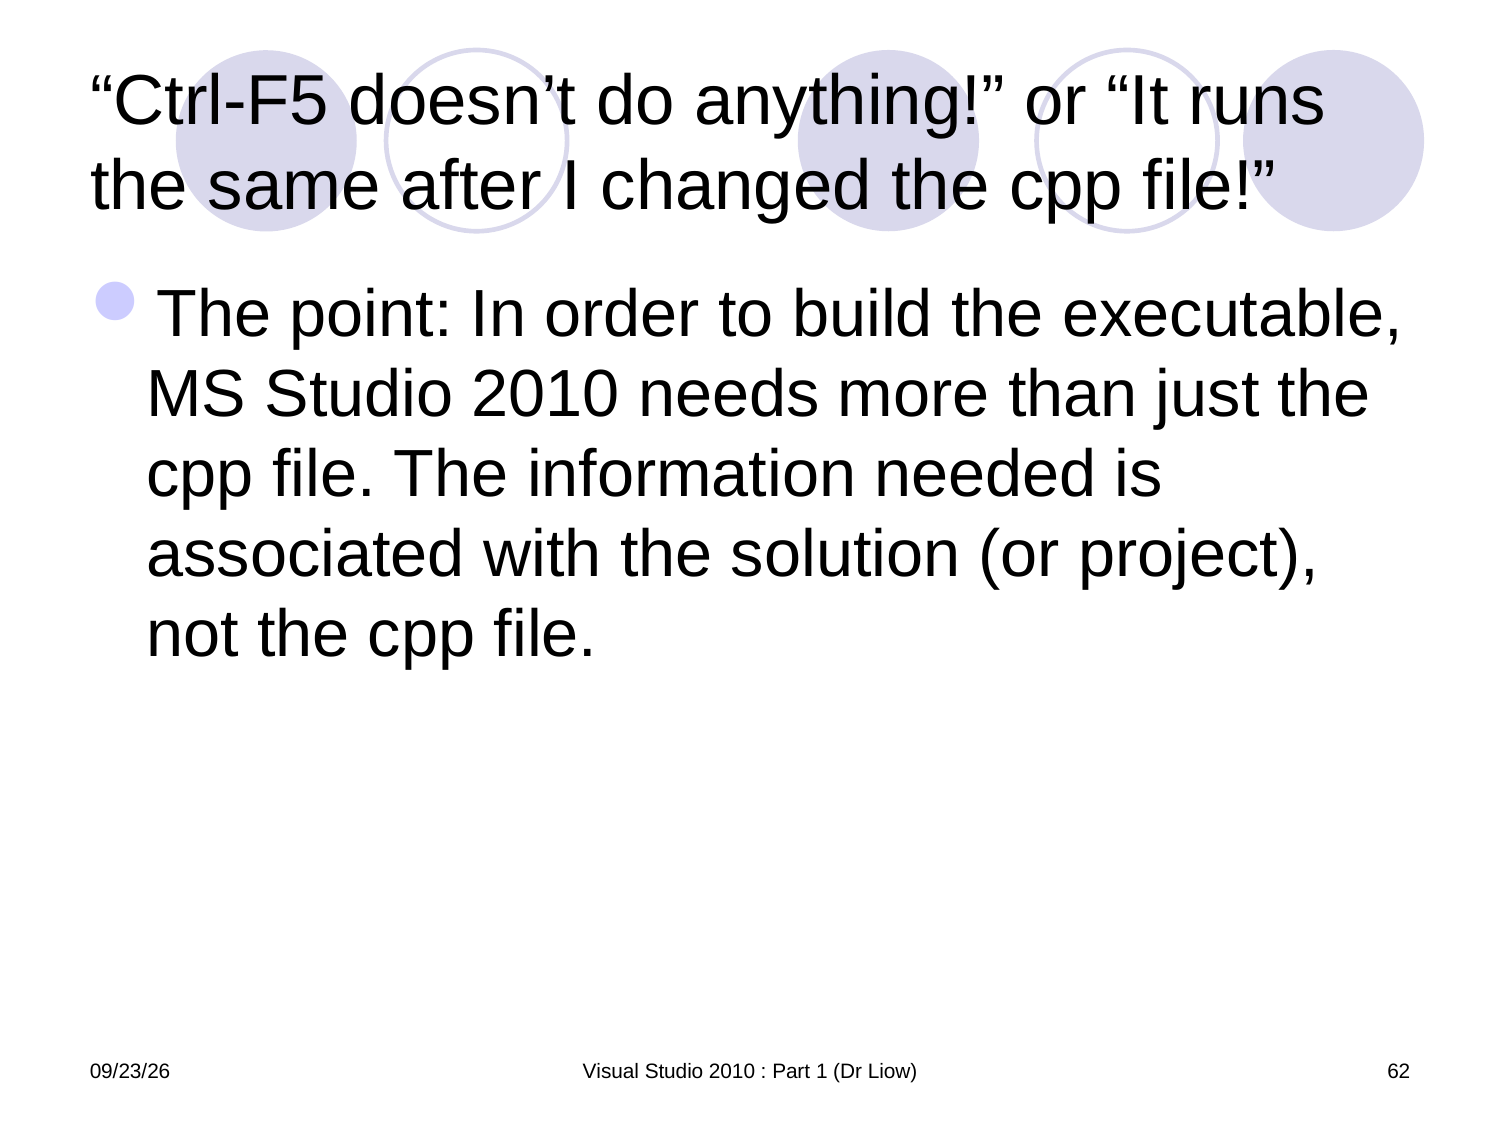

# “Ctrl-F5 doesn’t do anything!” or “It runs the same after I changed the cpp file!”
The point: In order to build the executable, MS Studio 2010 needs more than just the cpp file. The information needed is associated with the solution (or project), not the cpp file.
Visual Studio 2010 : Part 1 (Dr Liow)